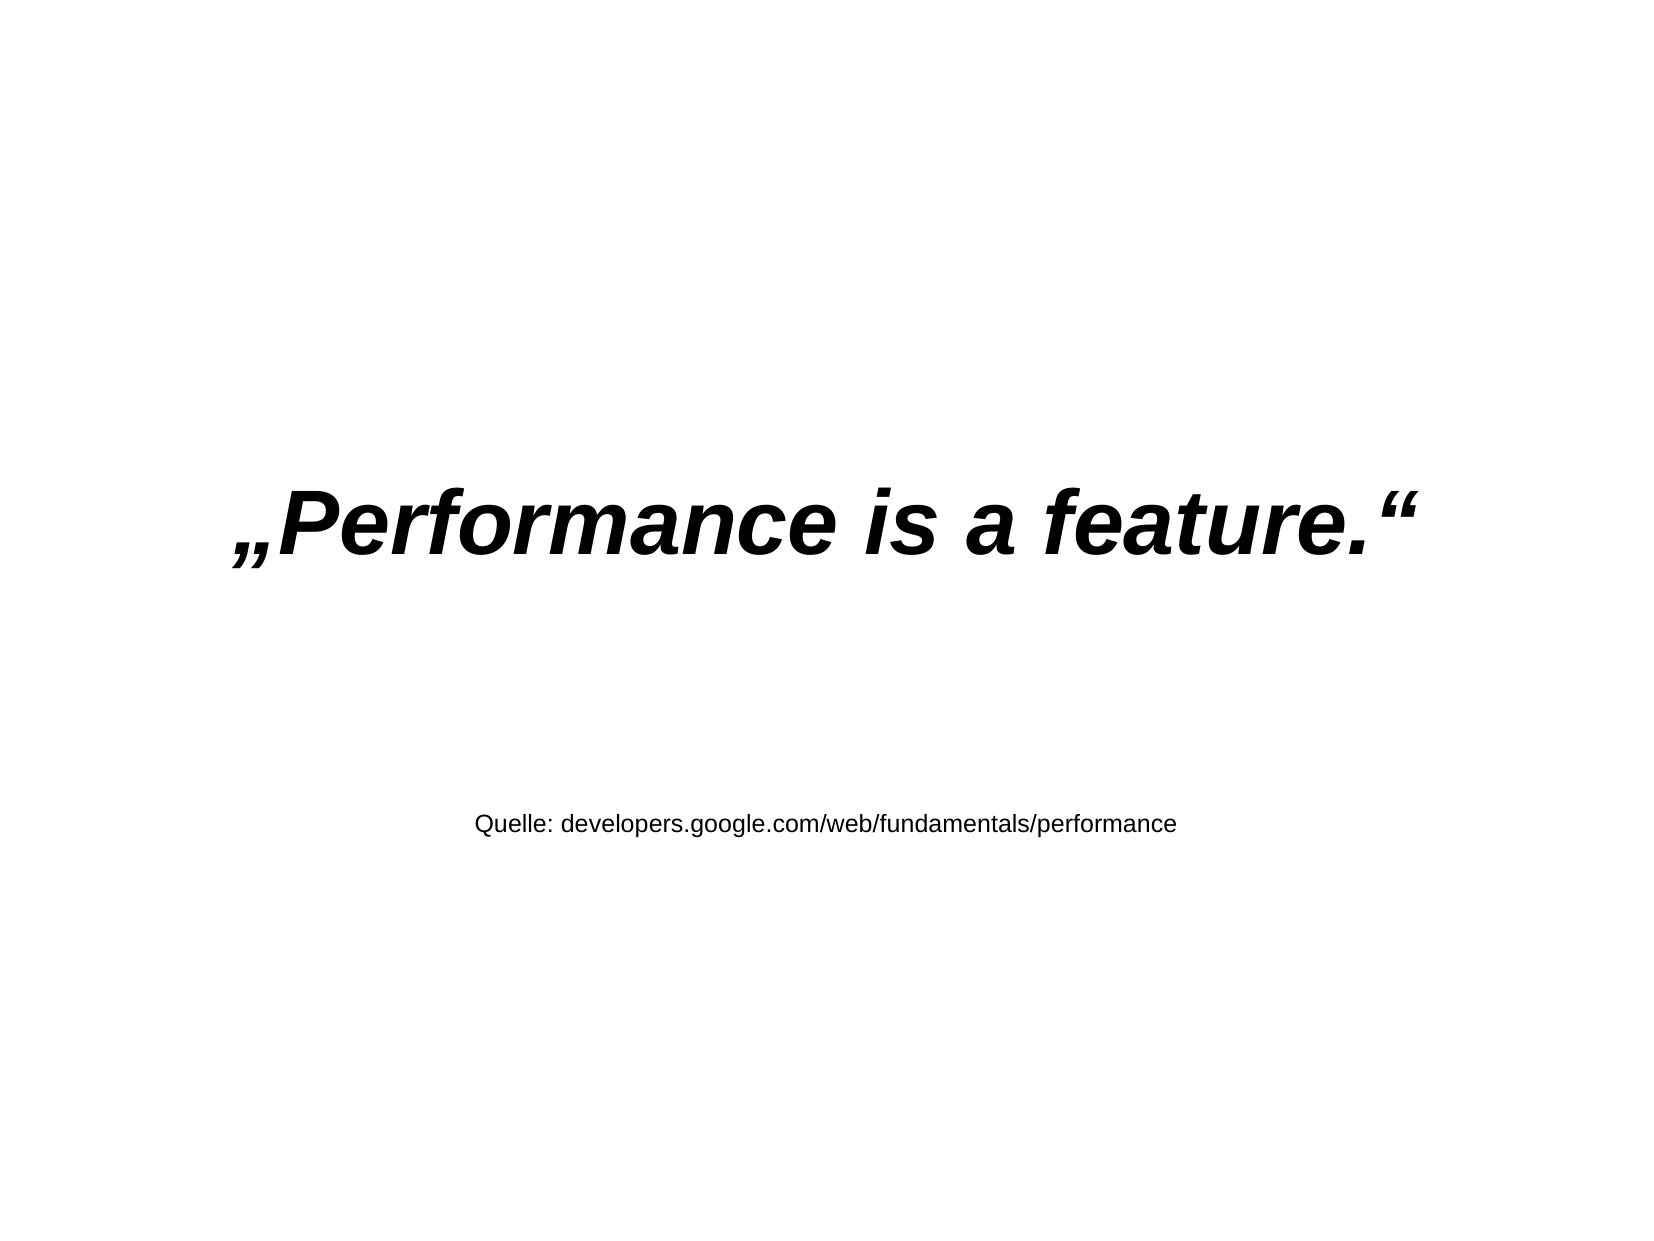

# „Performance is a feature.“
Quelle: developers.google.com/web/fundamentals/performance